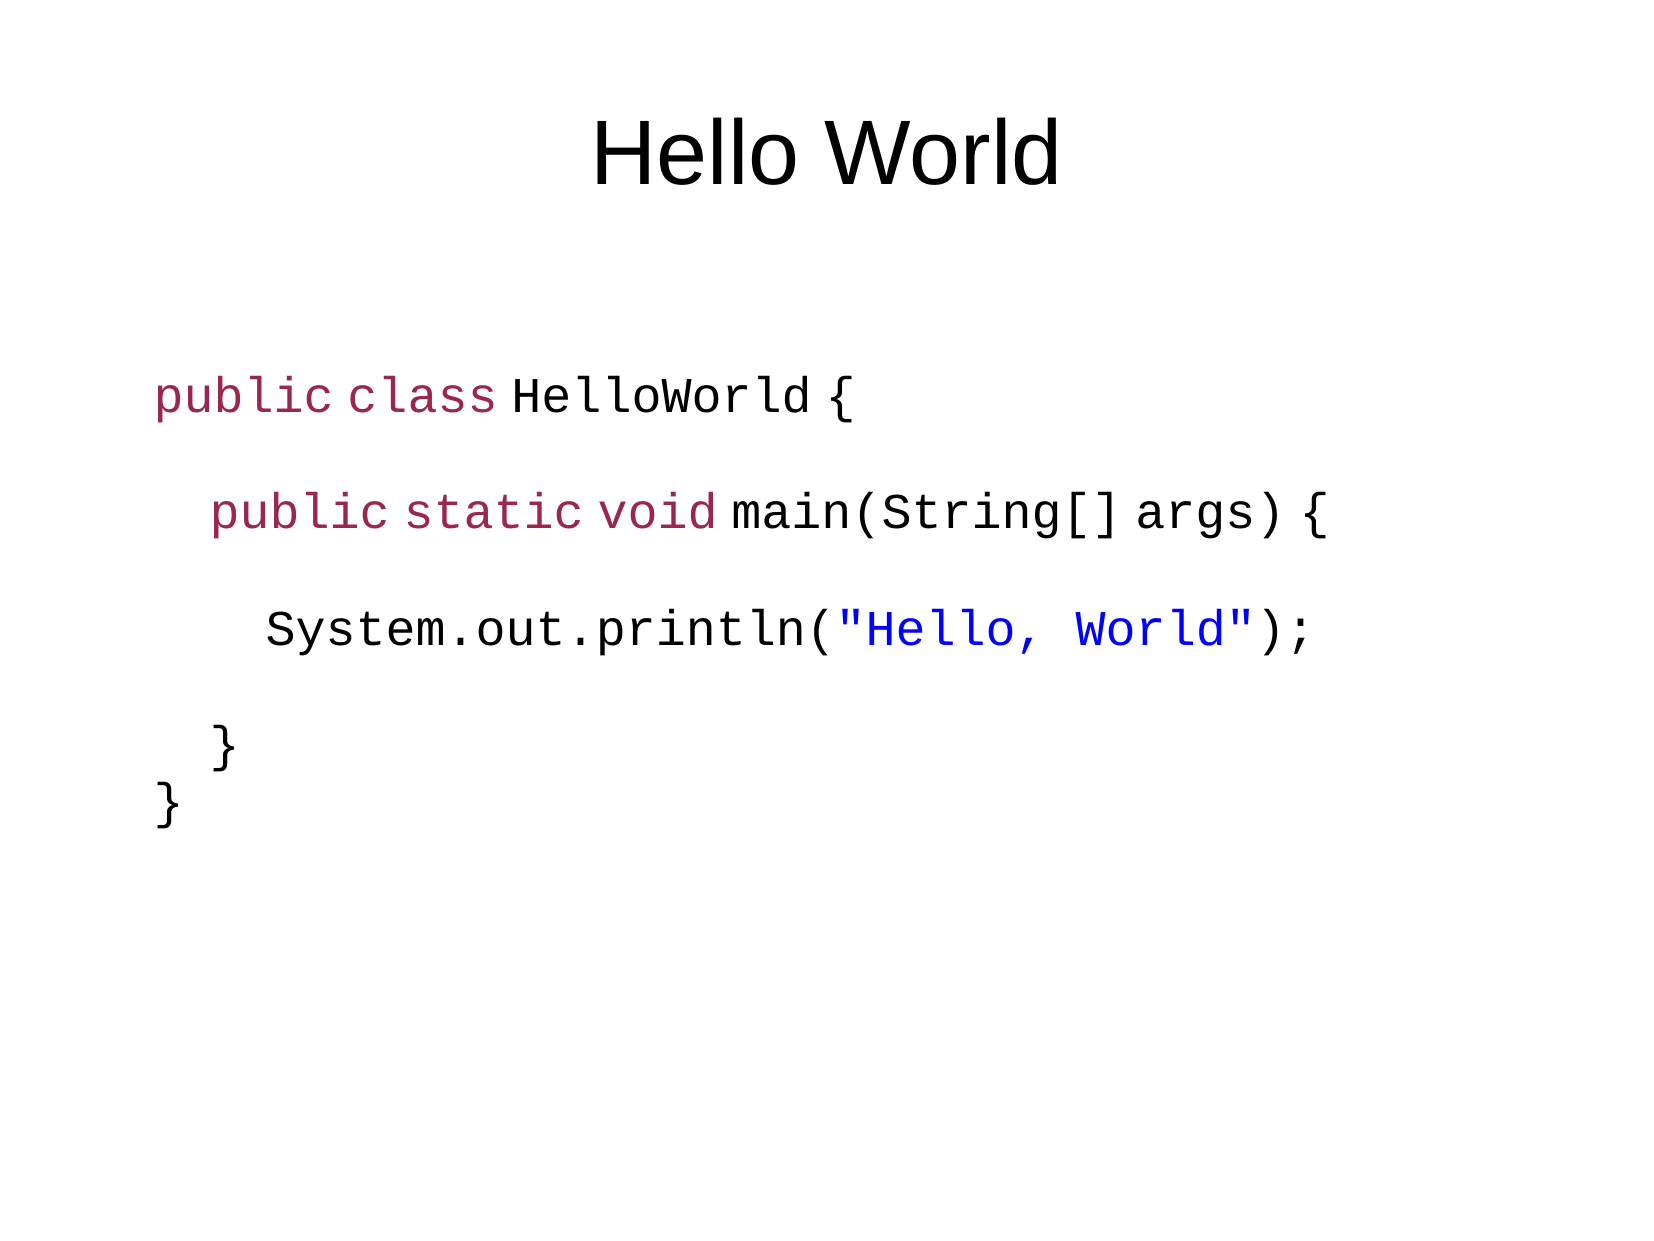

# Hello World
public class HelloWorld {
 public static void main(String[] args) {
 System.out.println("Hello, World");
 }
}